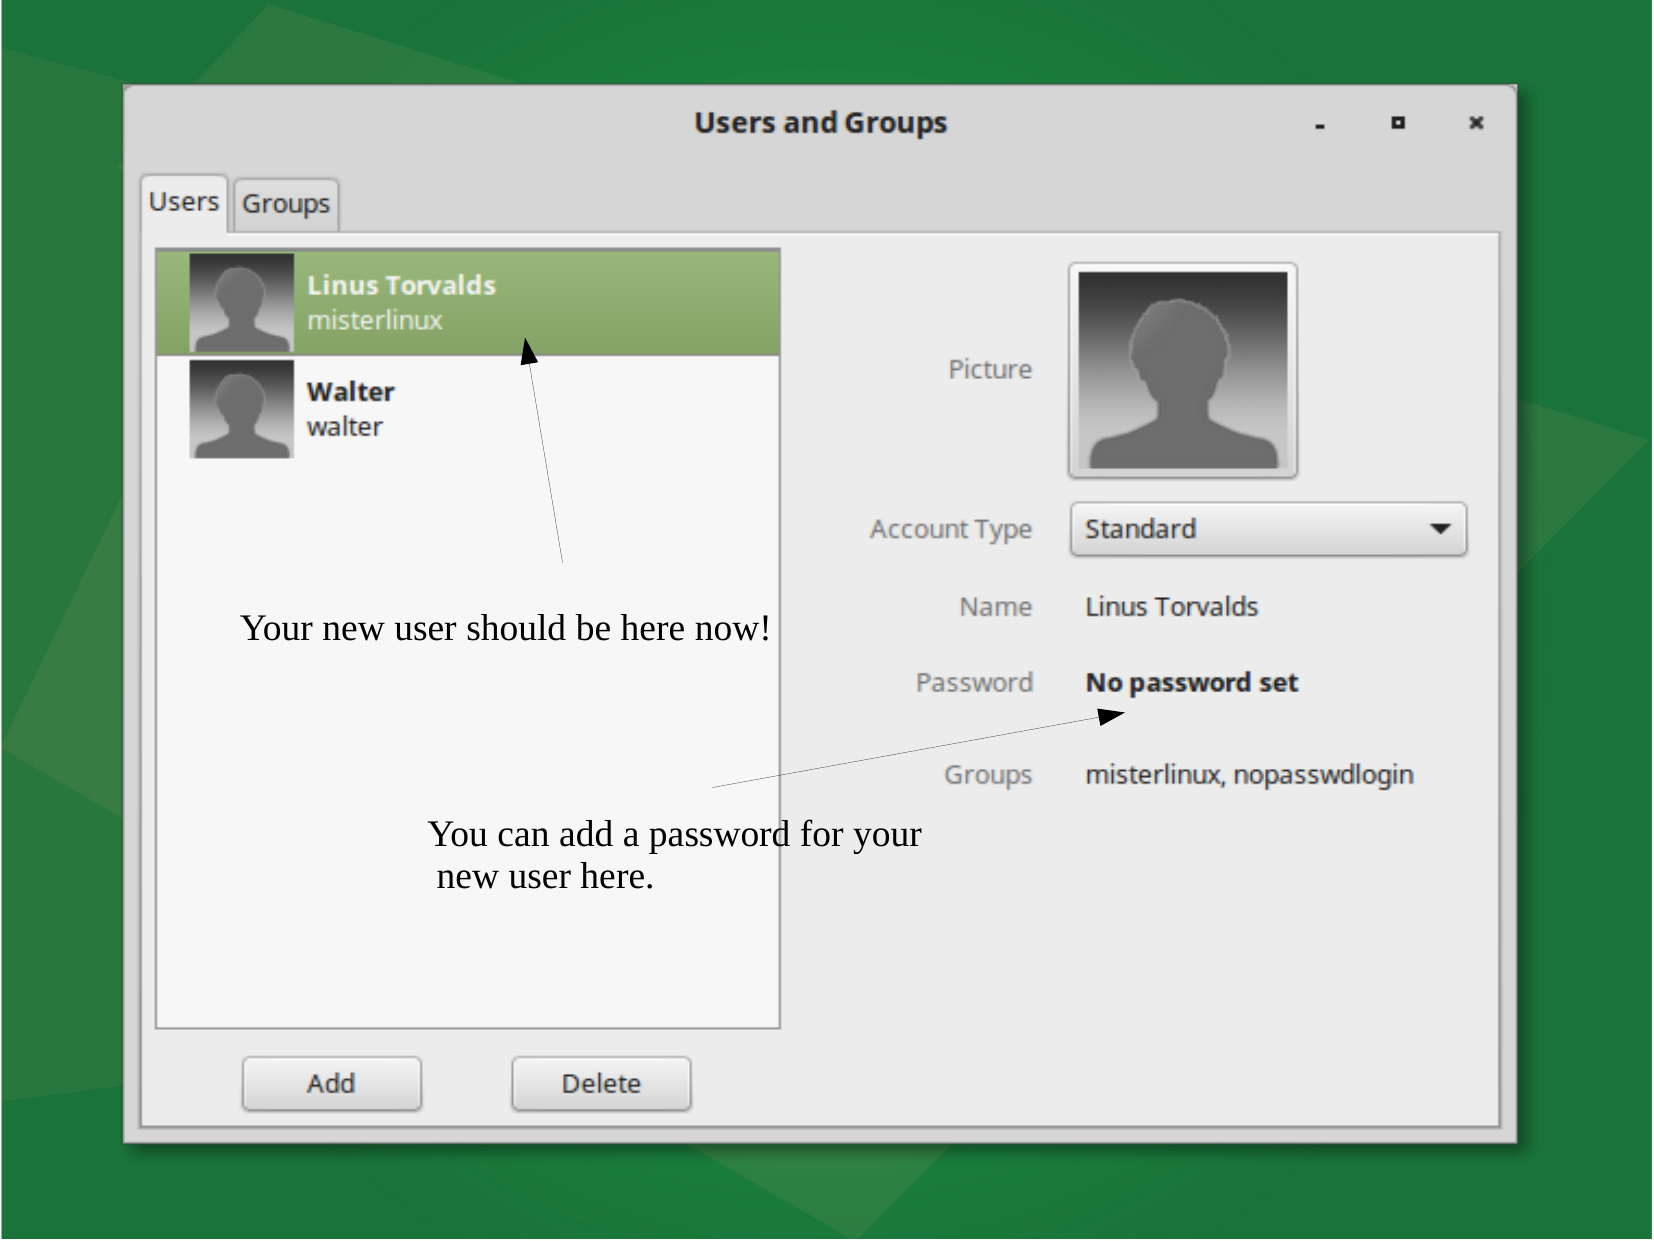

Your new user should be here now!
You can add a password for your new user here.